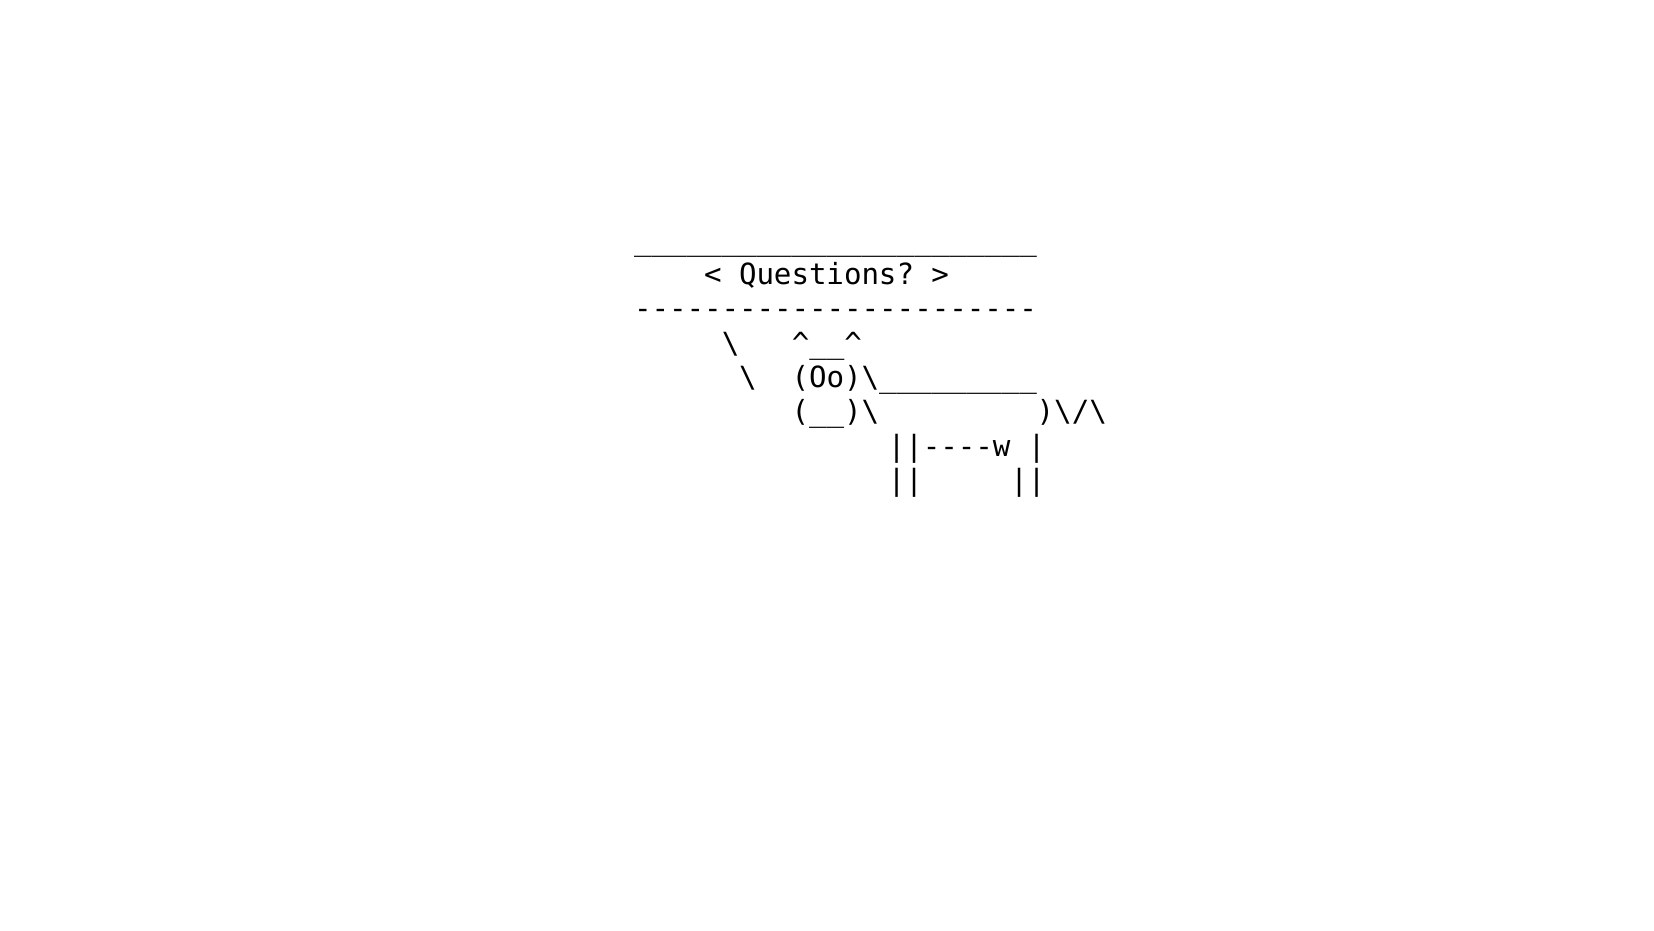

# _______________________
< Questions? >
 -----------------------
 \ ^__^
 \ (Oo)\_________
 (__)\ )\/\
 ||----w |
 || ||